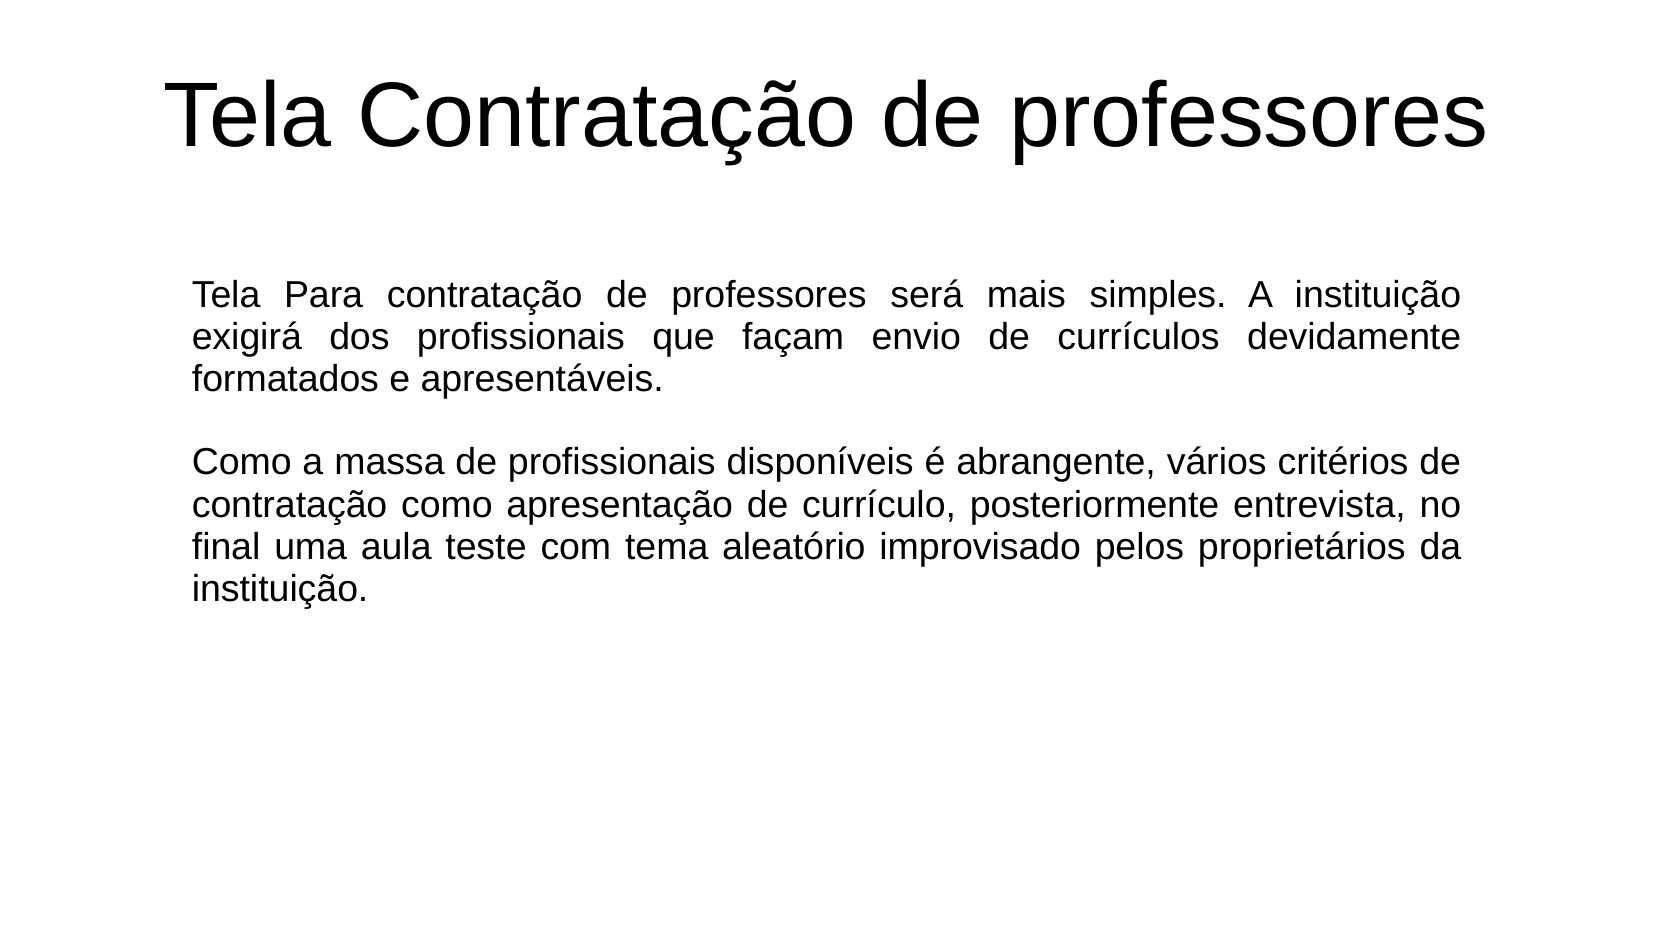

# Tela Contratação de professores
Tela Para contratação de professores será mais simples. A instituição exigirá dos profissionais que façam envio de currículos devidamente formatados e apresentáveis.
Como a massa de profissionais disponíveis é abrangente, vários critérios de contratação como apresentação de currículo, posteriormente entrevista, no final uma aula teste com tema aleatório improvisado pelos proprietários da instituição.